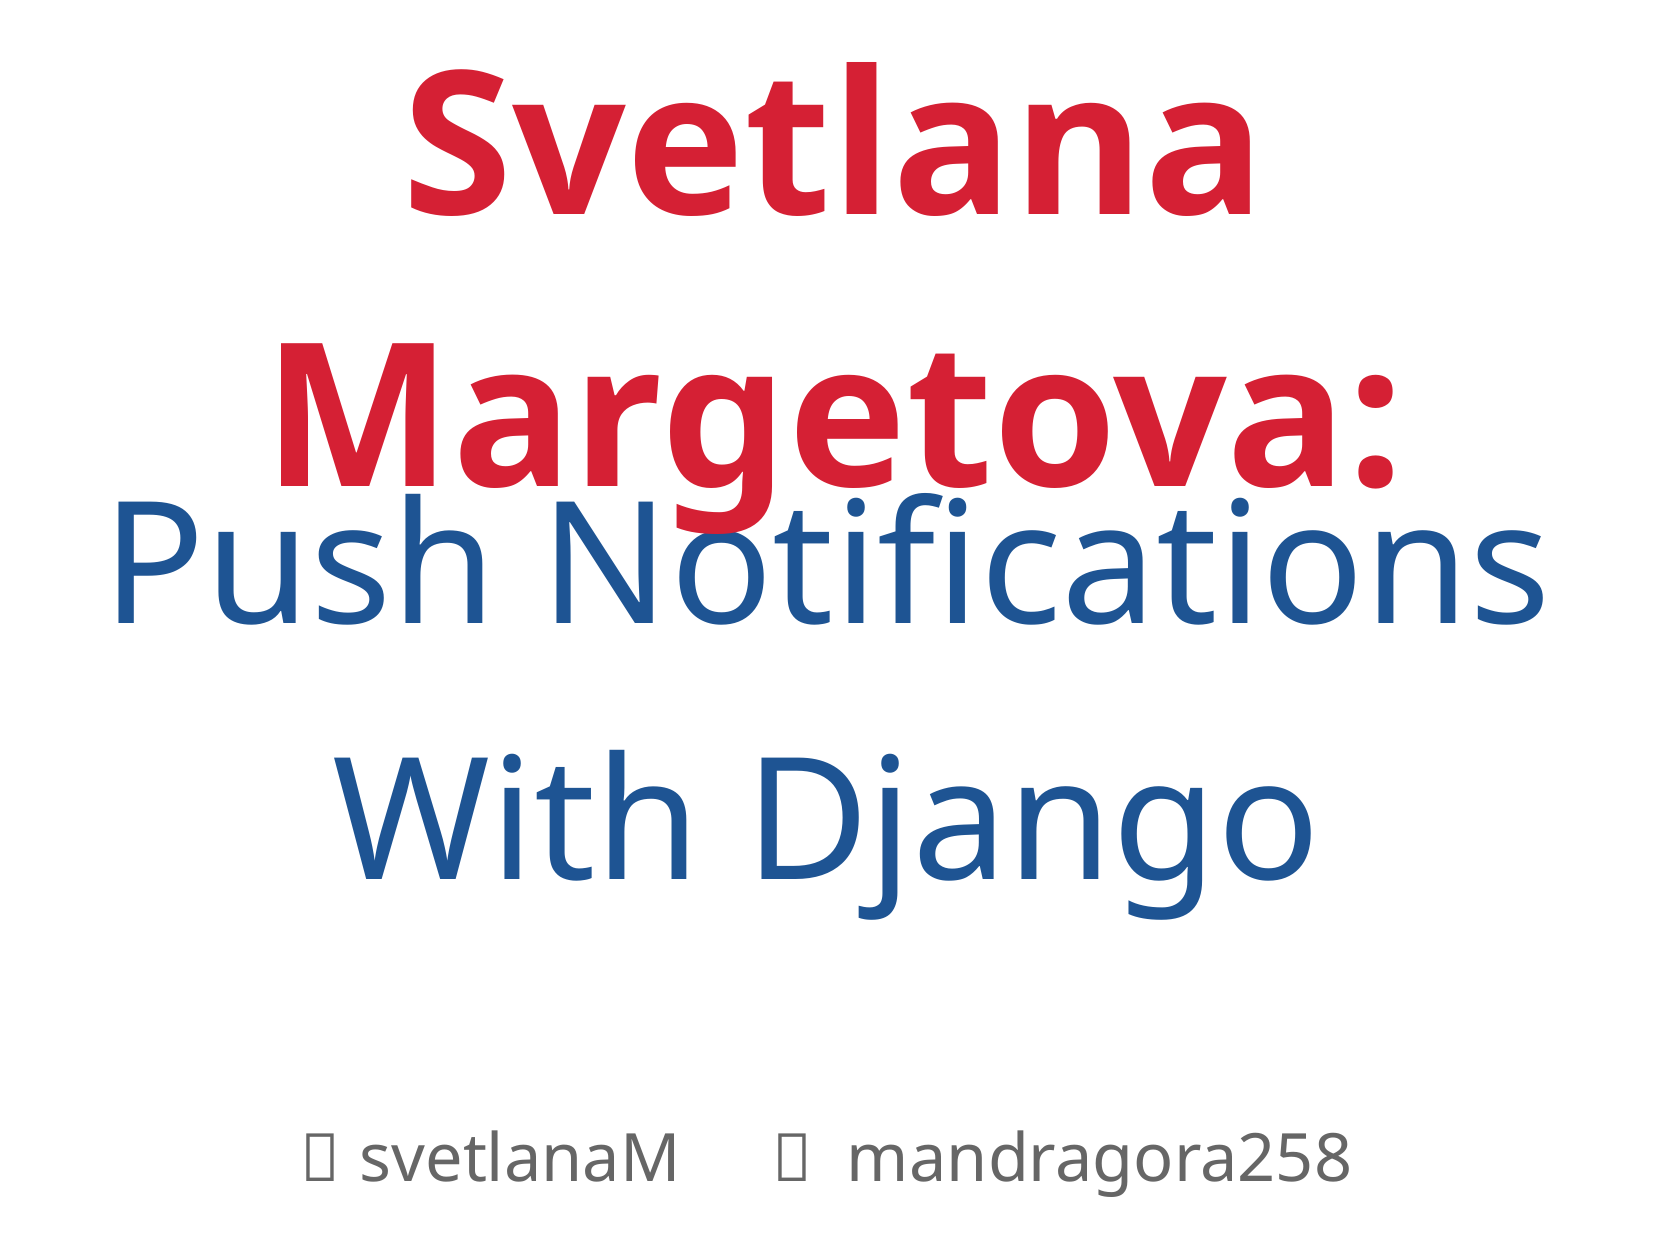

Svetlana Margetova:
# Push Notifications
With Django
 svetlanaM  mandragora258